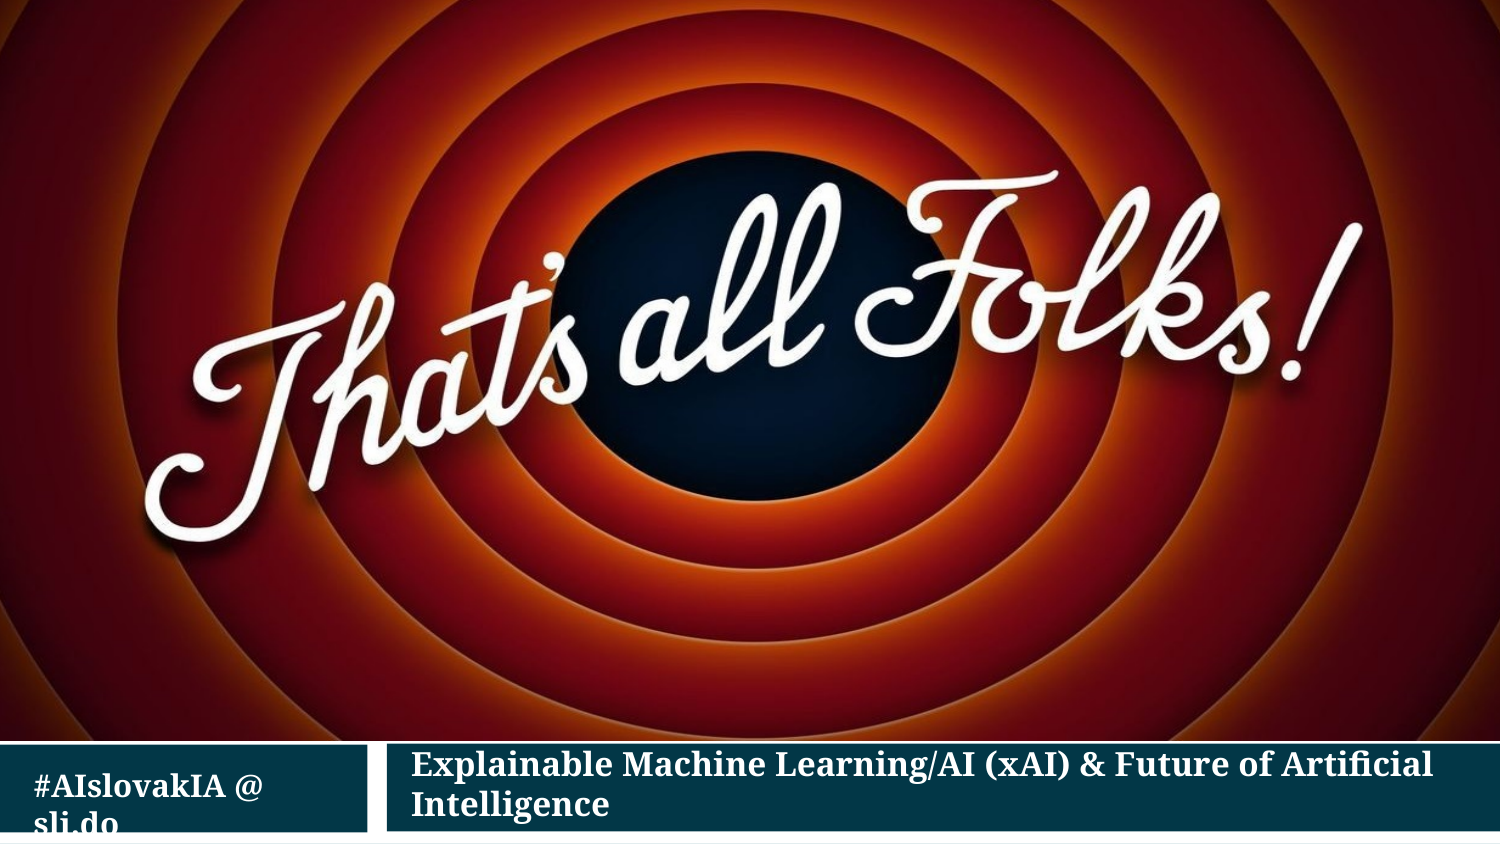

Oh, and one more thing… :)
Meetup.com
https://www.meetup.com/Julia-Users-Group-Slovakia/
Facebook
https://www.facebook.com/groups/379292635993253/
Hashtag: #JUGSlovakia
More to come... soon. Stay tuned.
Explainable Machine Learning/AI (xAI) & Future of Artificial Intelligence
#AIslovakIA @ sli.do